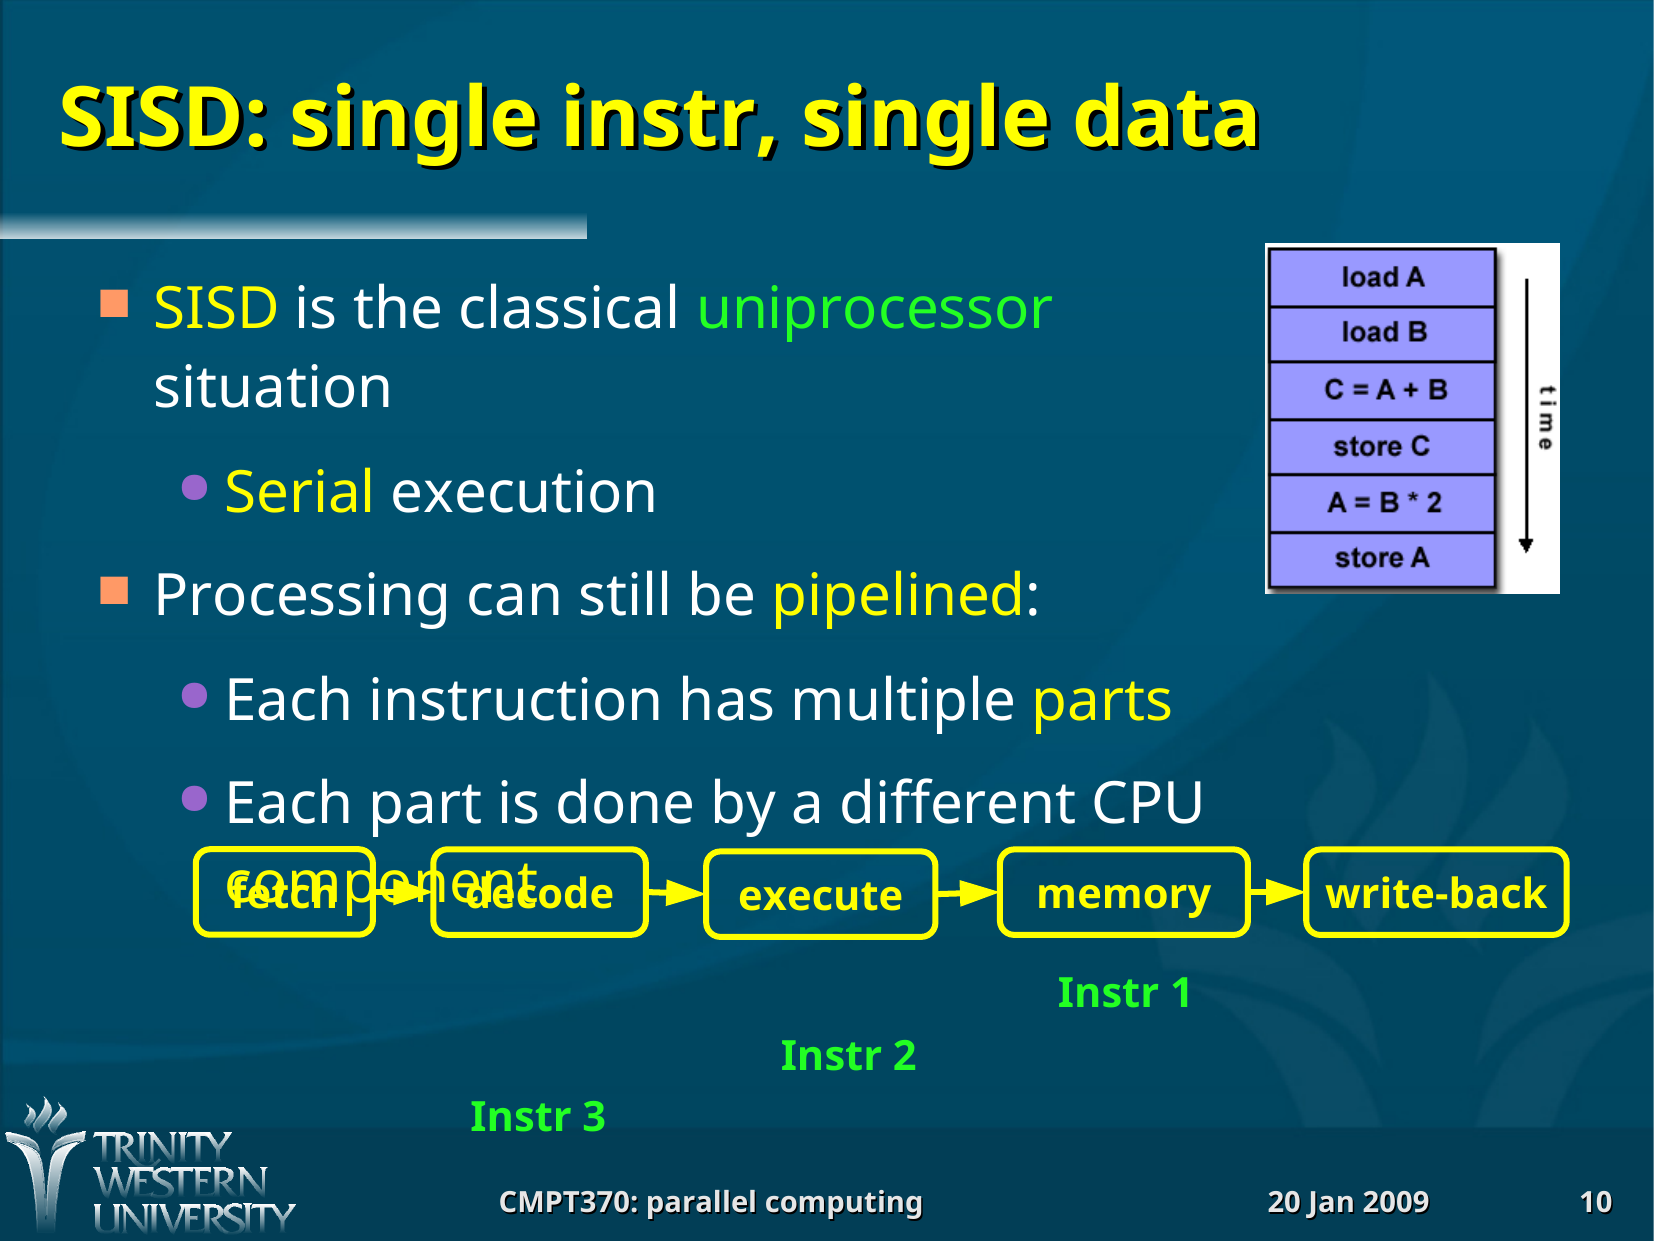

# SISD: single instr, single data
SISD is the classical uniprocessor situation
Serial execution
Processing can still be pipelined:
Each instruction has multiple parts
Each part is done by a different CPU component
fetch
decode
memory
write-back
execute
Instr 1
Instr 2
Instr 3
CMPT370: parallel computing
20 Jan 2009
10